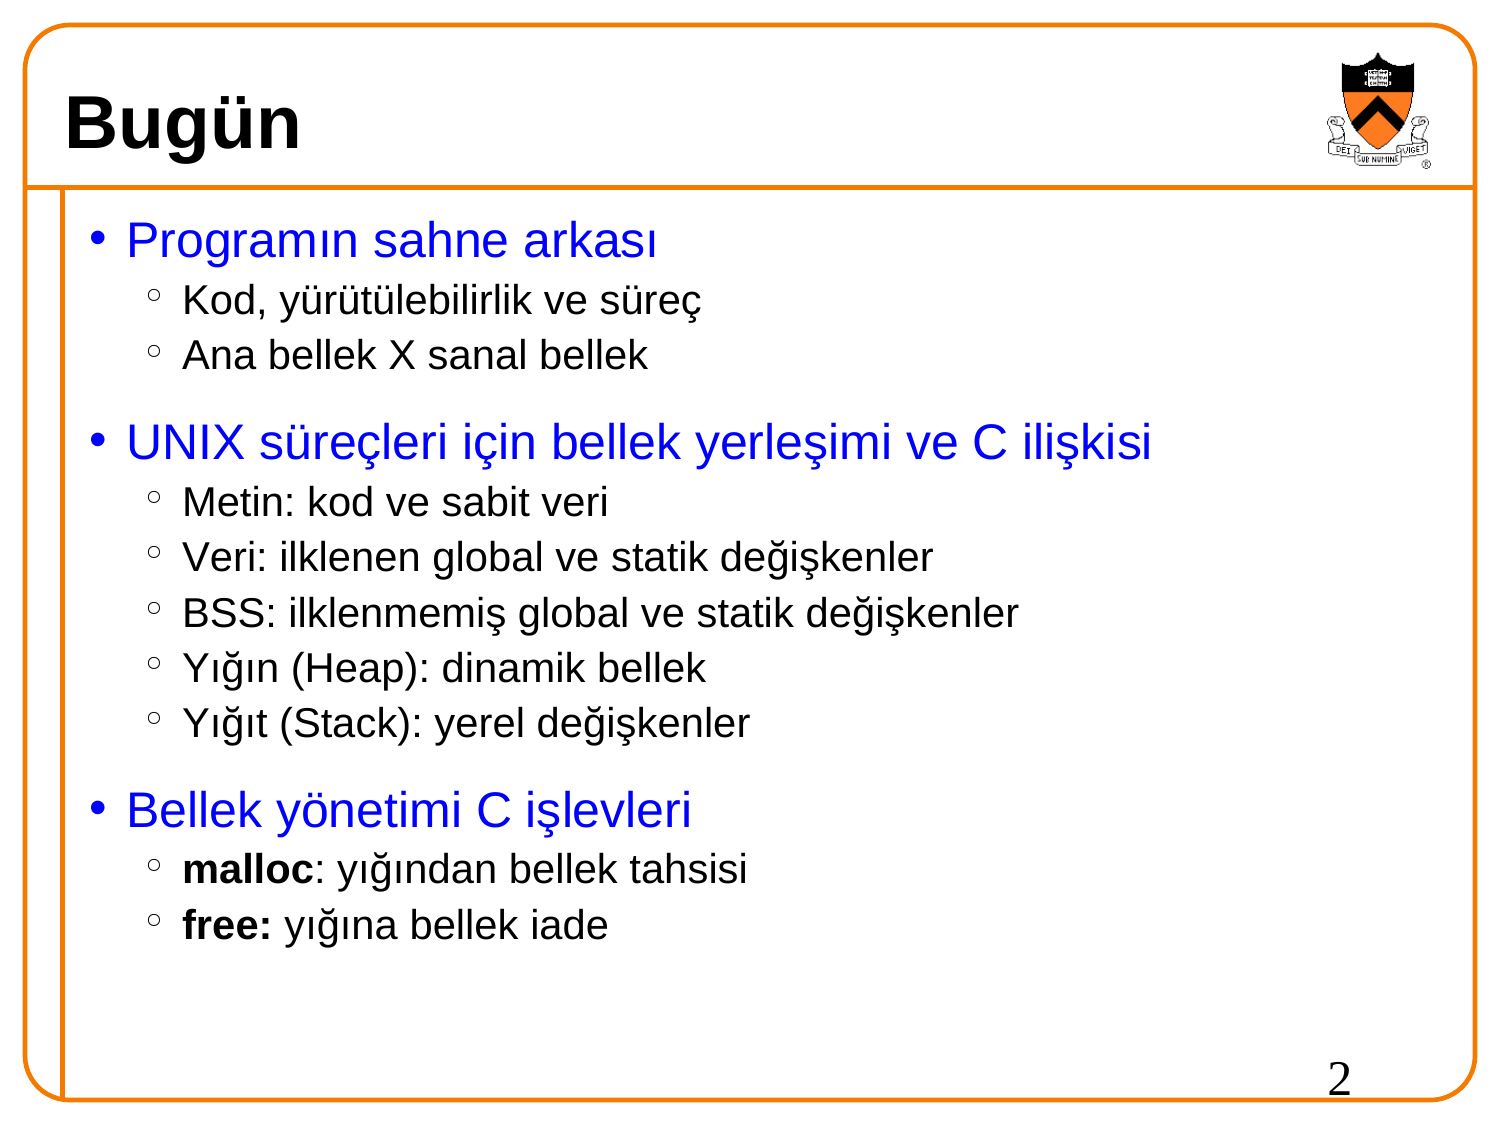

# Bugün
Programın sahne arkası
Kod, yürütülebilirlik ve süreç
Ana bellek X sanal bellek
UNIX süreçleri için bellek yerleşimi ve C ilişkisi
Metin: kod ve sabit veri
Veri: ilklenen global ve statik değişkenler
BSS: ilklenmemiş global ve statik değişkenler
Yığın (Heap): dinamik bellek
Yığıt (Stack): yerel değişkenler
Bellek yönetimi C işlevleri
malloc: yığından bellek tahsisi
free: yığına bellek iade
2